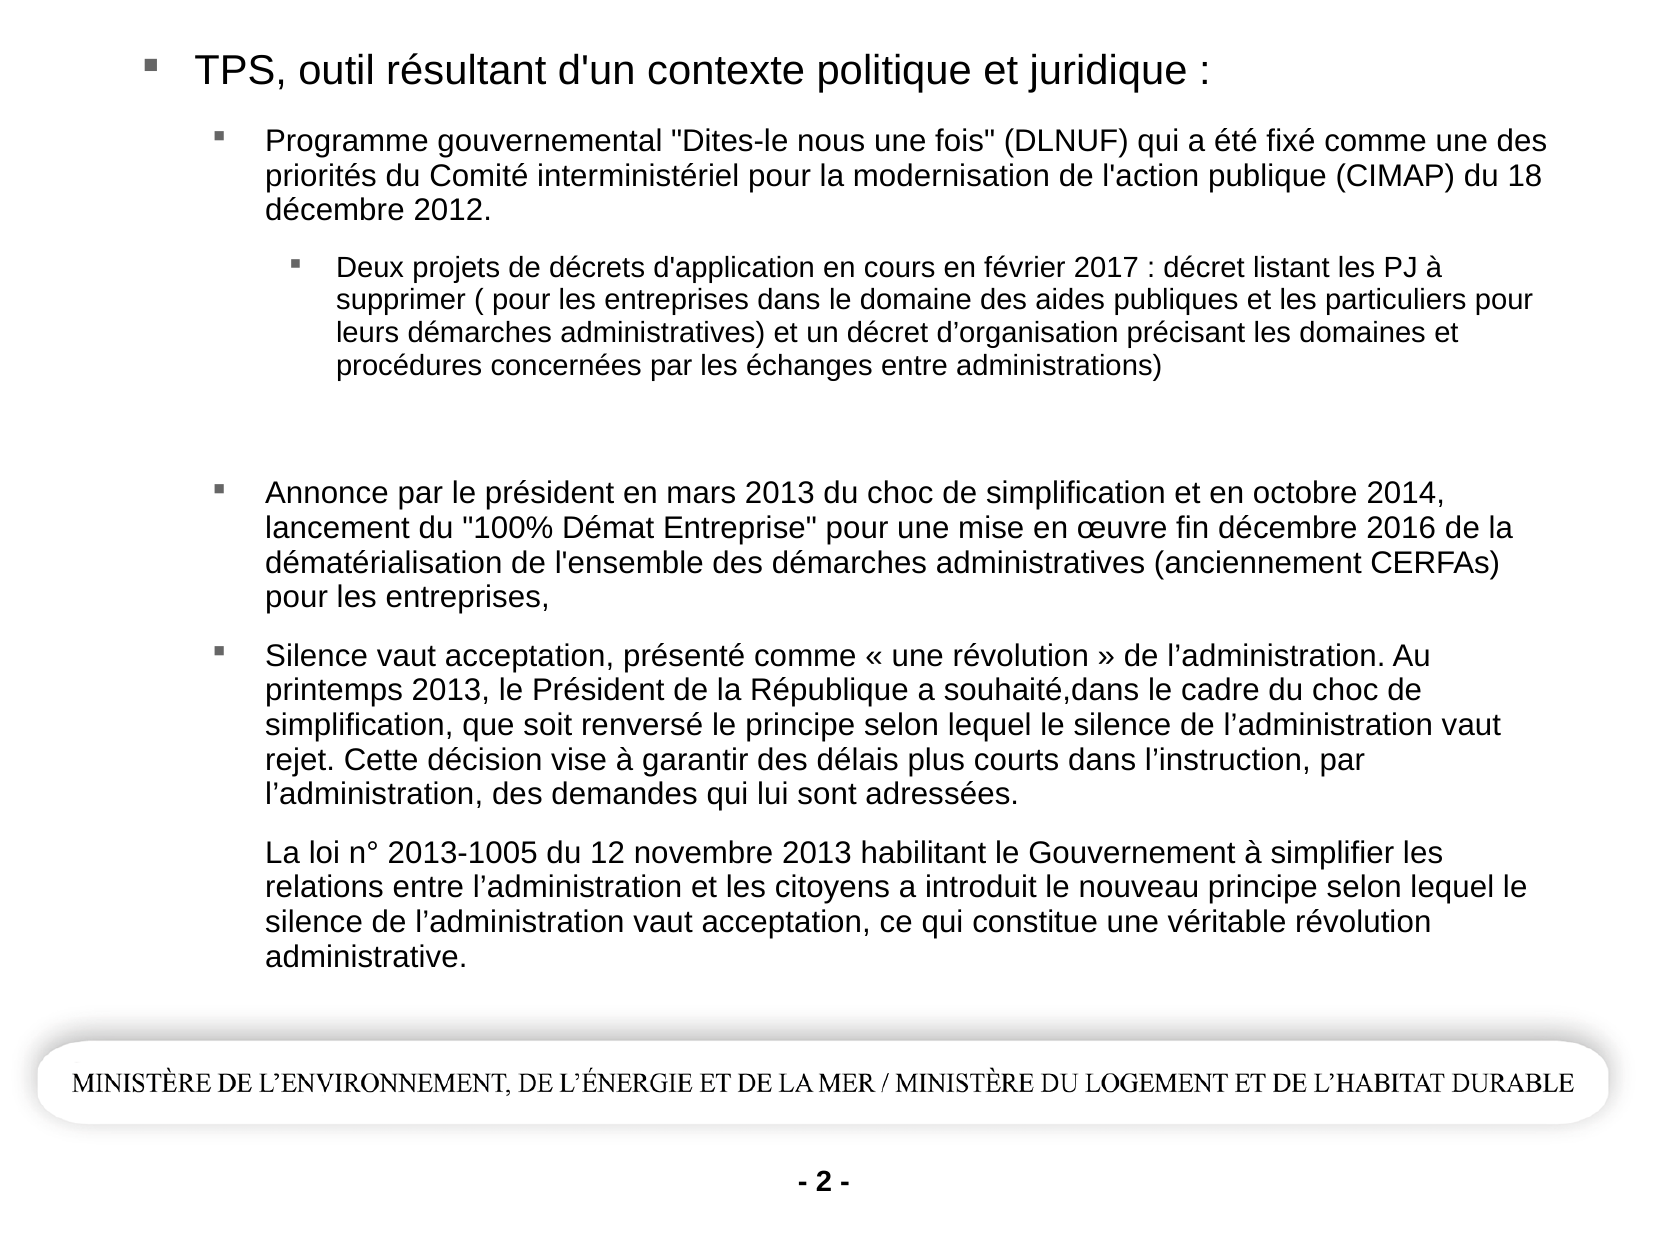

# TPS, outil résultant d'un contexte politique et juridique :
Programme gouvernemental "Dites-le nous une fois" (DLNUF) qui a été fixé comme une des priorités du Comité interministériel pour la modernisation de l'action publique (CIMAP) du 18 décembre 2012.
Deux projets de décrets d'application en cours en février 2017 : décret listant les PJ à supprimer ( pour les entreprises dans le domaine des aides publiques et les particuliers pour leurs démarches administratives) et un décret d’organisation précisant les domaines et procédures concernées par les échanges entre administrations)
Annonce par le président en mars 2013 du choc de simplification et en octobre 2014, lancement du "100% Démat Entreprise" pour une mise en œuvre fin décembre 2016 de la dématérialisation de l'ensemble des démarches administratives (anciennement CERFAs) pour les entreprises,
Silence vaut acceptation, présenté comme « une révolution » de l’administration. Au printemps 2013, le Président de la République a souhaité,dans le cadre du choc de simplification, que soit renversé le principe selon lequel le silence de l’administration vaut rejet. Cette décision vise à garantir des délais plus courts dans l’instruction, par l’administration, des demandes qui lui sont adressées.
La loi n° 2013-1005 du 12 novembre 2013 habilitant le Gouvernement à simplifier les relations entre l’administration et les citoyens a introduit le nouveau principe selon lequel le silence de l’administration vaut acceptation, ce qui constitue une véritable révolution administrative.